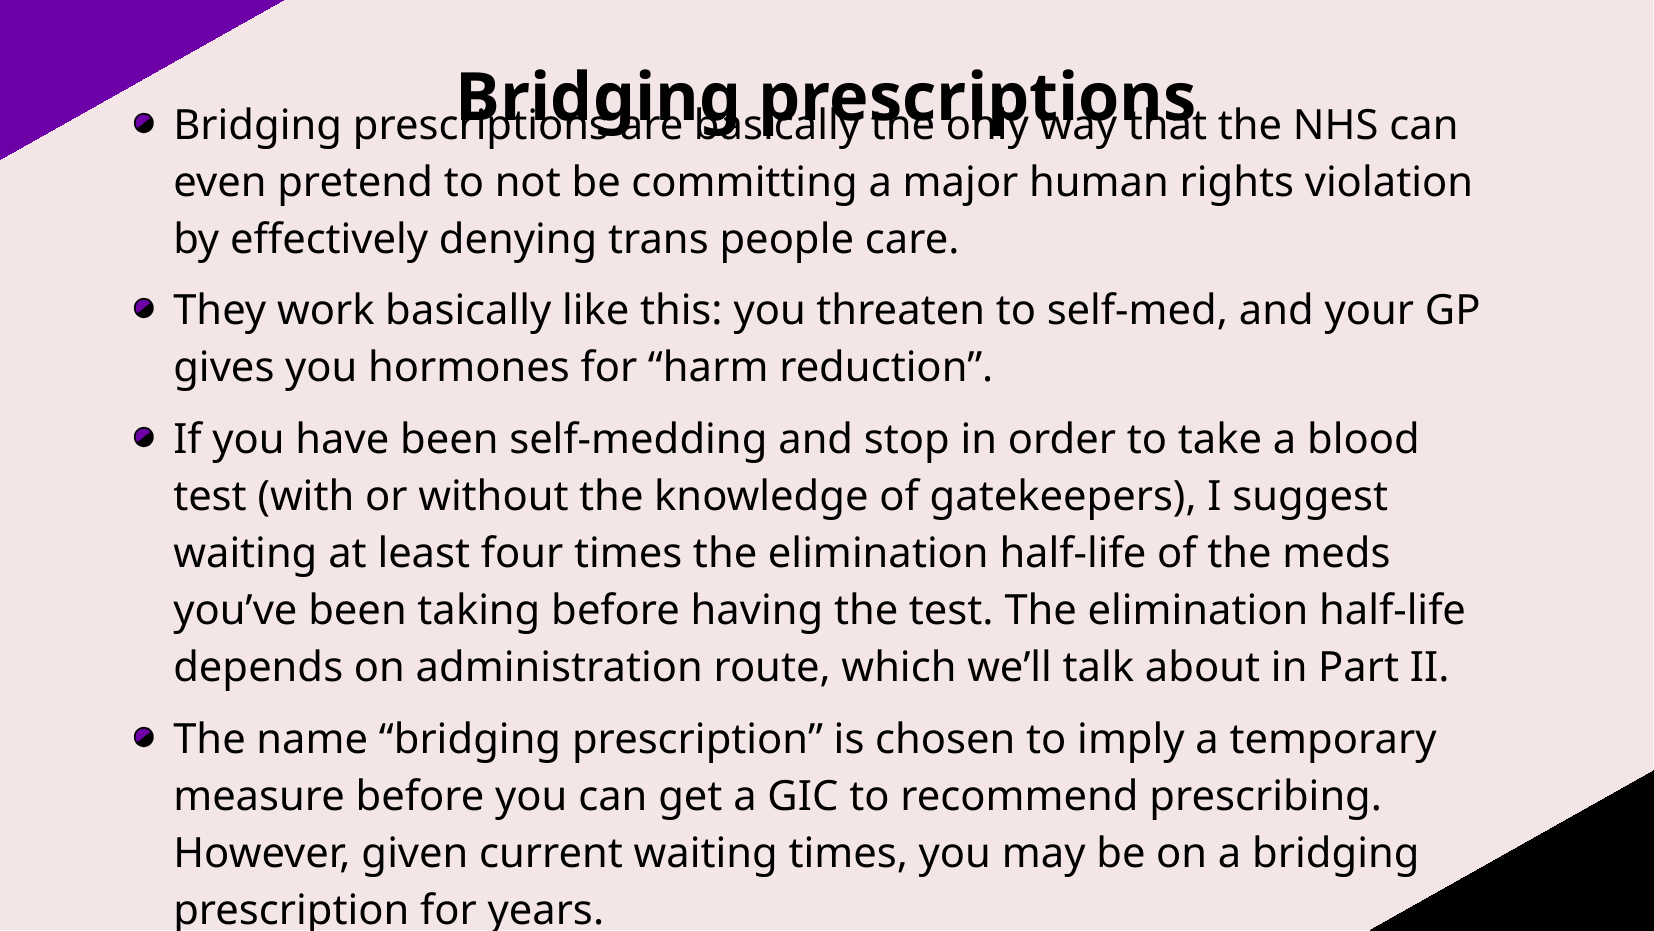

# Bridging prescriptions
Bridging prescriptions are basically the only way that the NHS can even pretend to not be committing a major human rights violation by effectively denying trans people care.
They work basically like this: you threaten to self-med, and your GP gives you hormones for “harm reduction”.
If you have been self-medding and stop in order to take a blood test (with or without the knowledge of gatekeepers), I suggest waiting at least four times the elimination half-life of the meds you’ve been taking before having the test. The elimination half-life depends on administration route, which we’ll talk about in Part II.
The name “bridging prescription” is chosen to imply a temporary measure before you can get a GIC to recommend prescribing. However, given current waiting times, you may be on a bridging prescription for years.